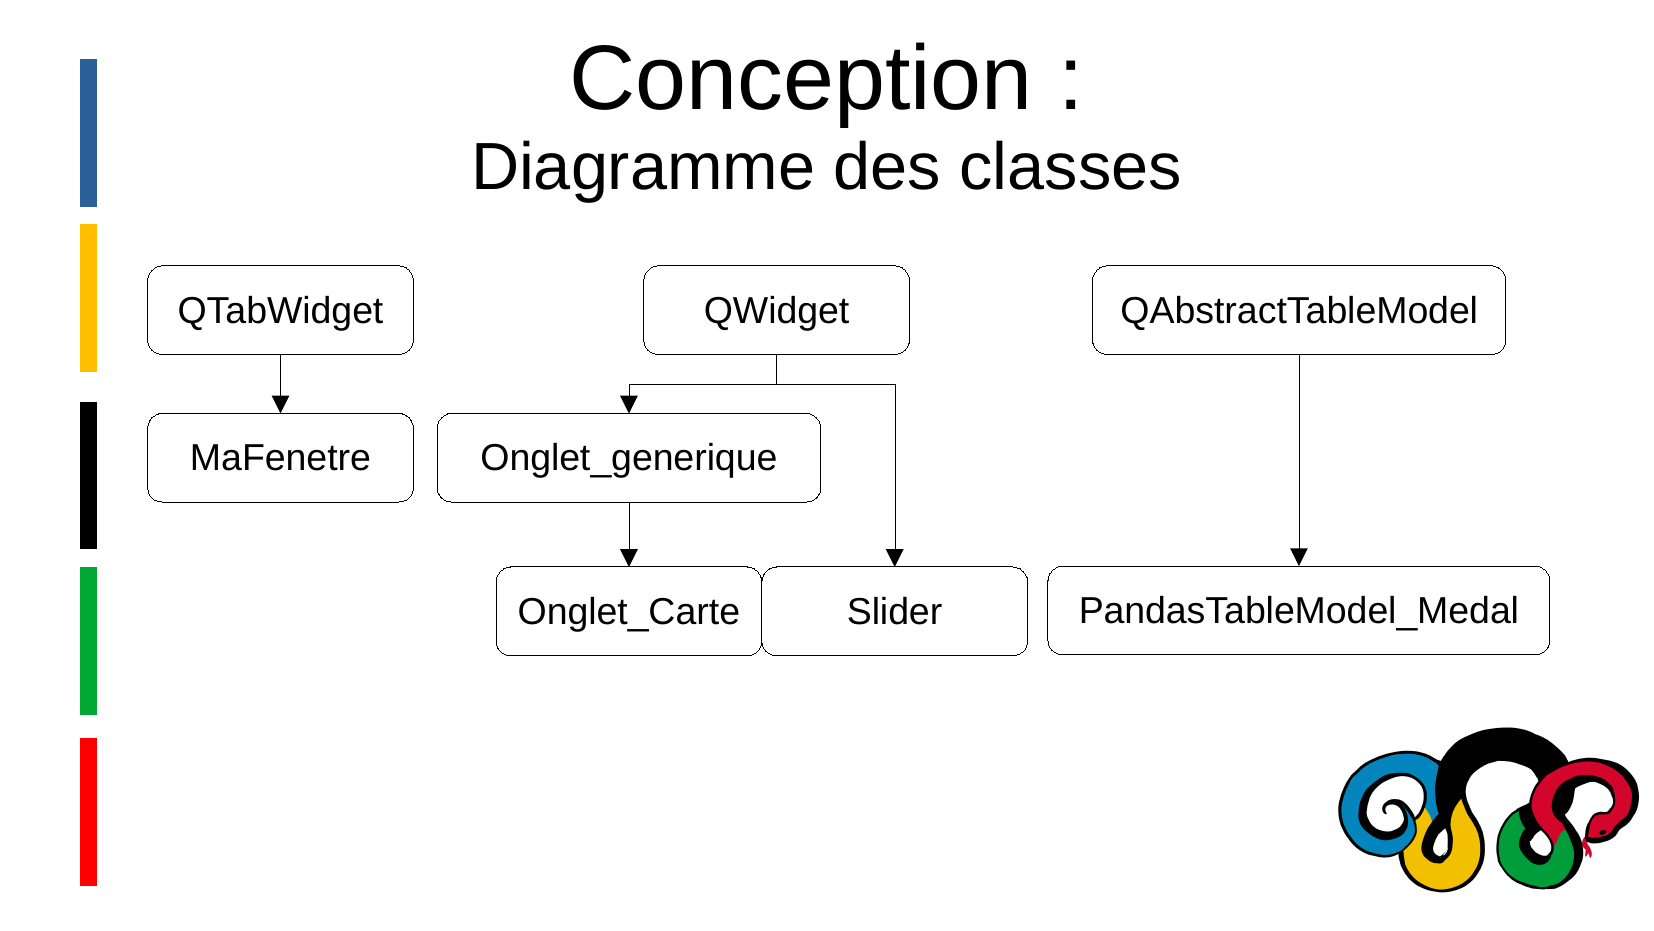

# Conception : Diagramme des classes
QTabWidget
QWidget
QAbstractTableModel
MaFenetre
Onglet_generique
PandasTableModel_Medal
Onglet_Carte
Slider